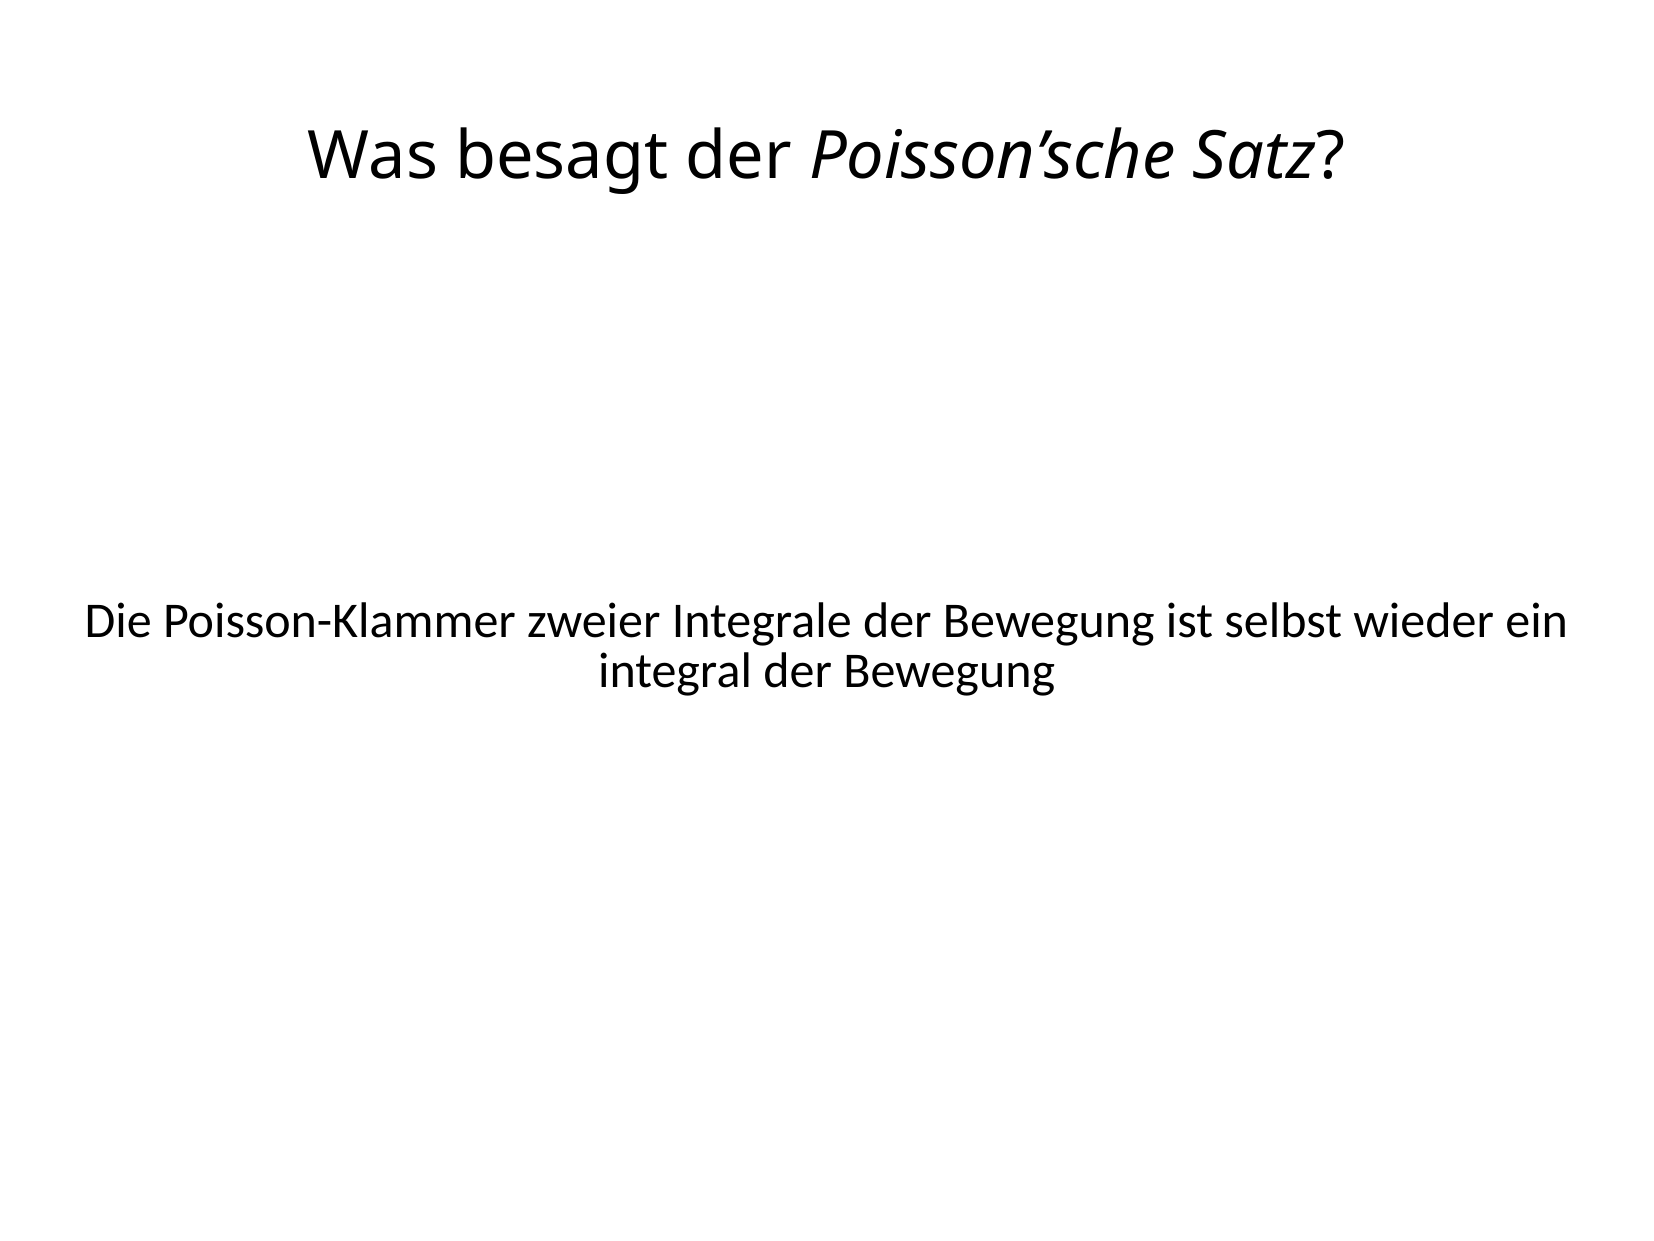

# Was besagt der Poisson’sche Satz?
Die Poisson-Klammer zweier Integrale der Bewegung ist selbst wieder ein integral der Bewegung